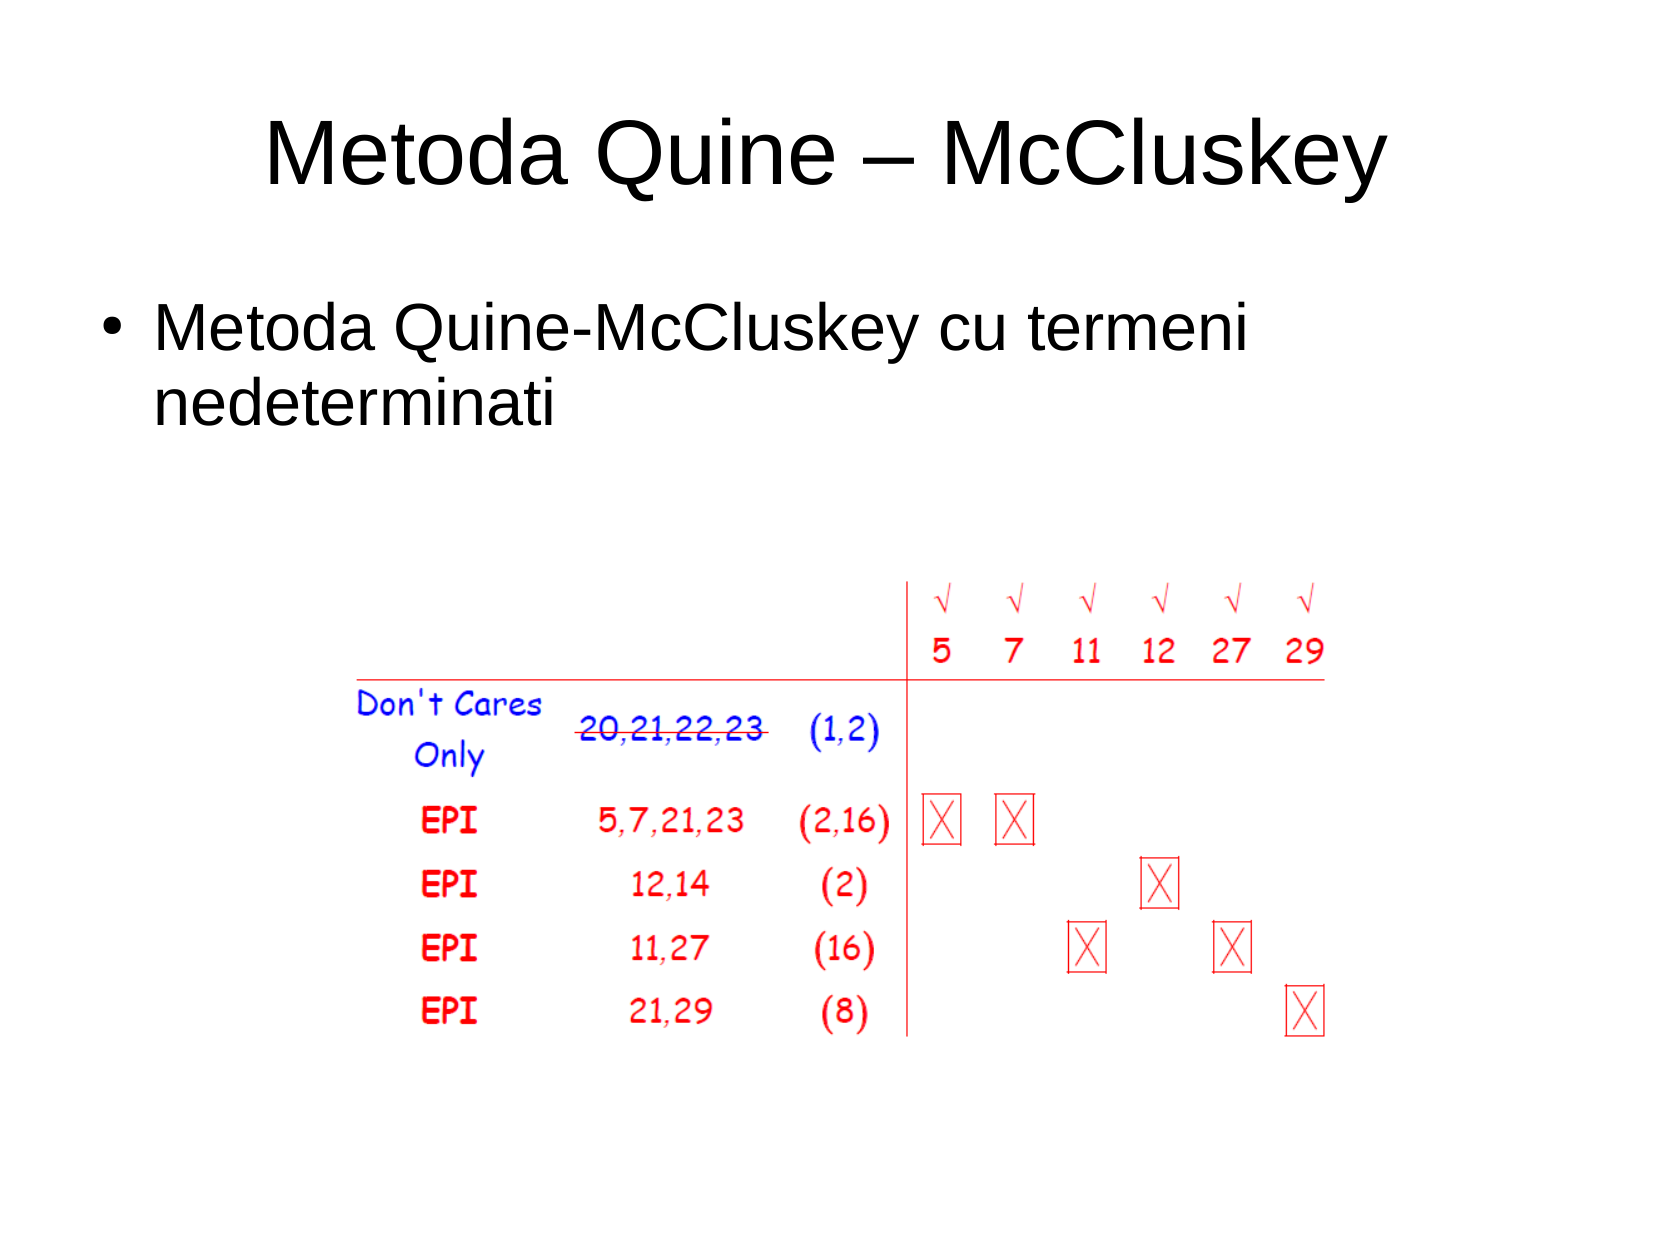

# Metoda Quine – McCluskey
Metoda Quine-McCluskey cu termeni nedeterminati